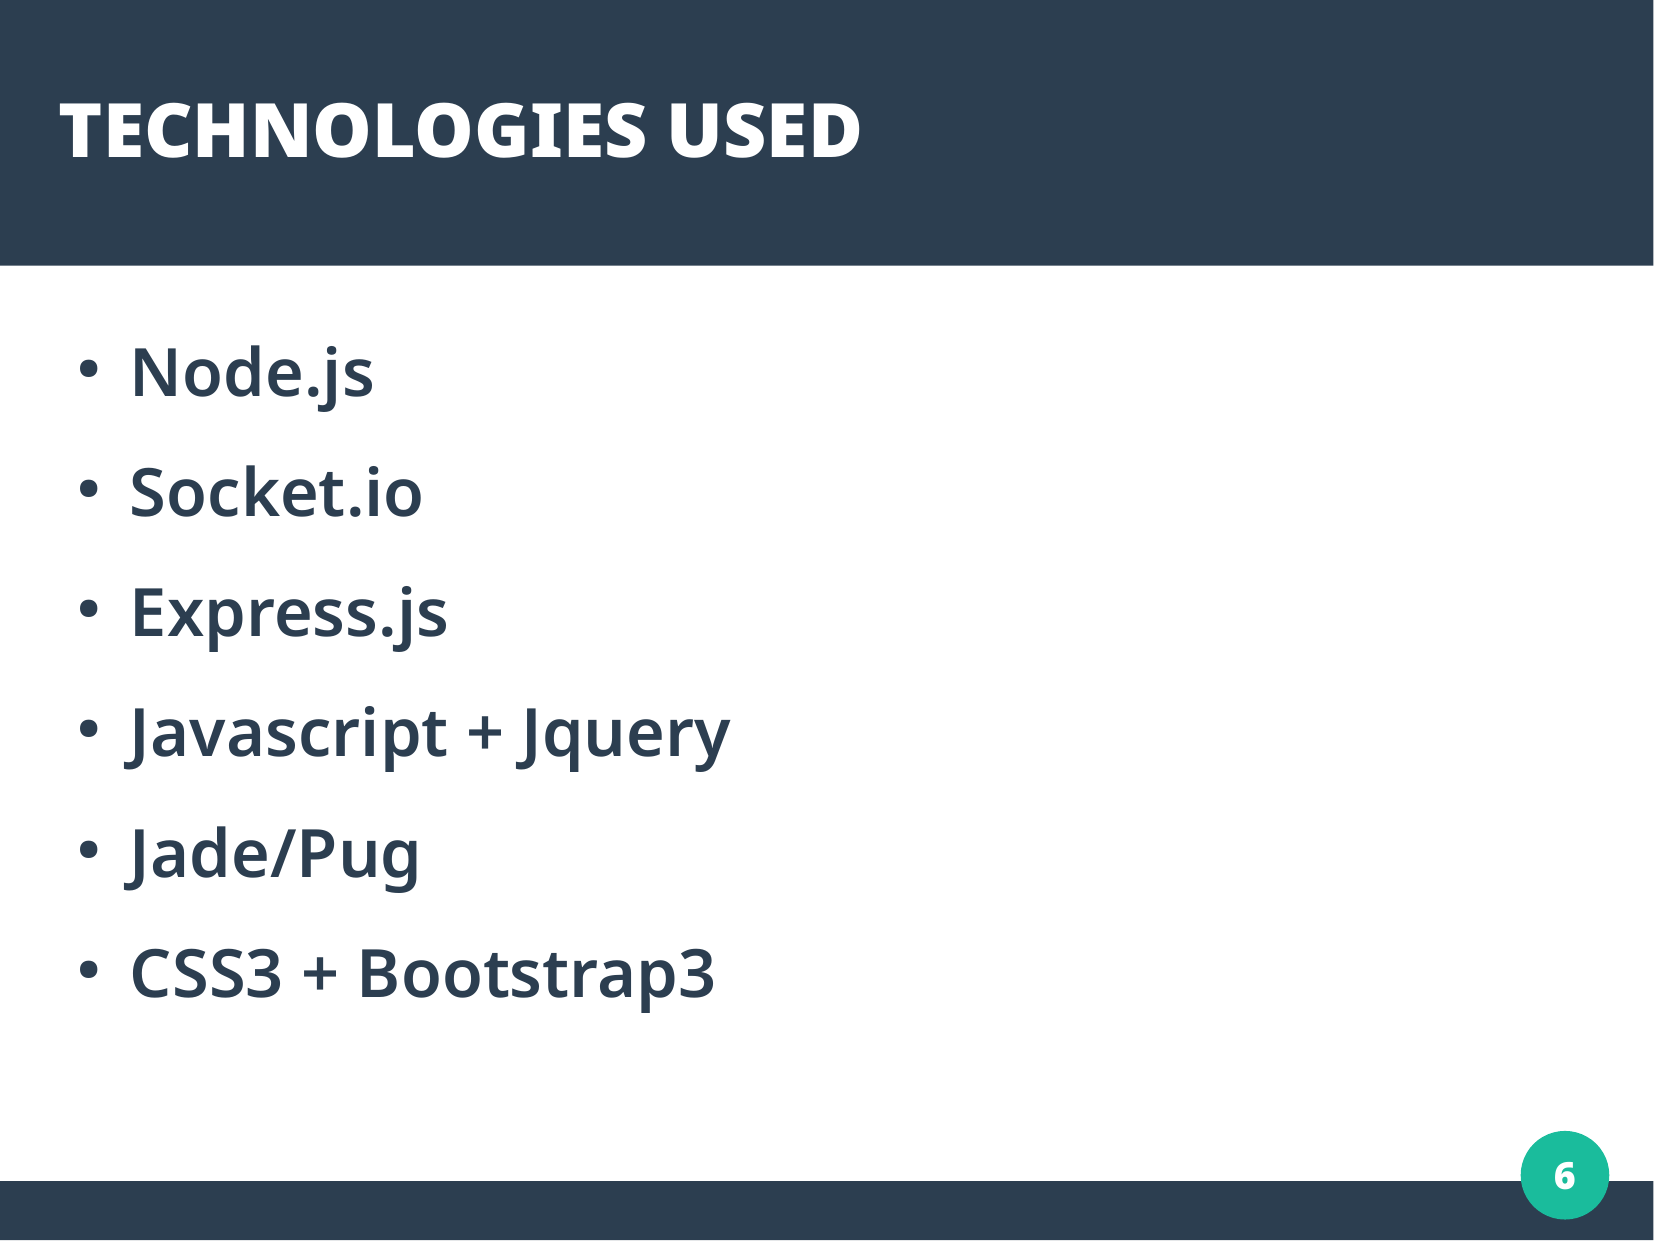

# TECHNOLOGIES USED
Node.js
Socket.io
Express.js
Javascript + Jquery
Jade/Pug
CSS3 + Bootstrap3
6